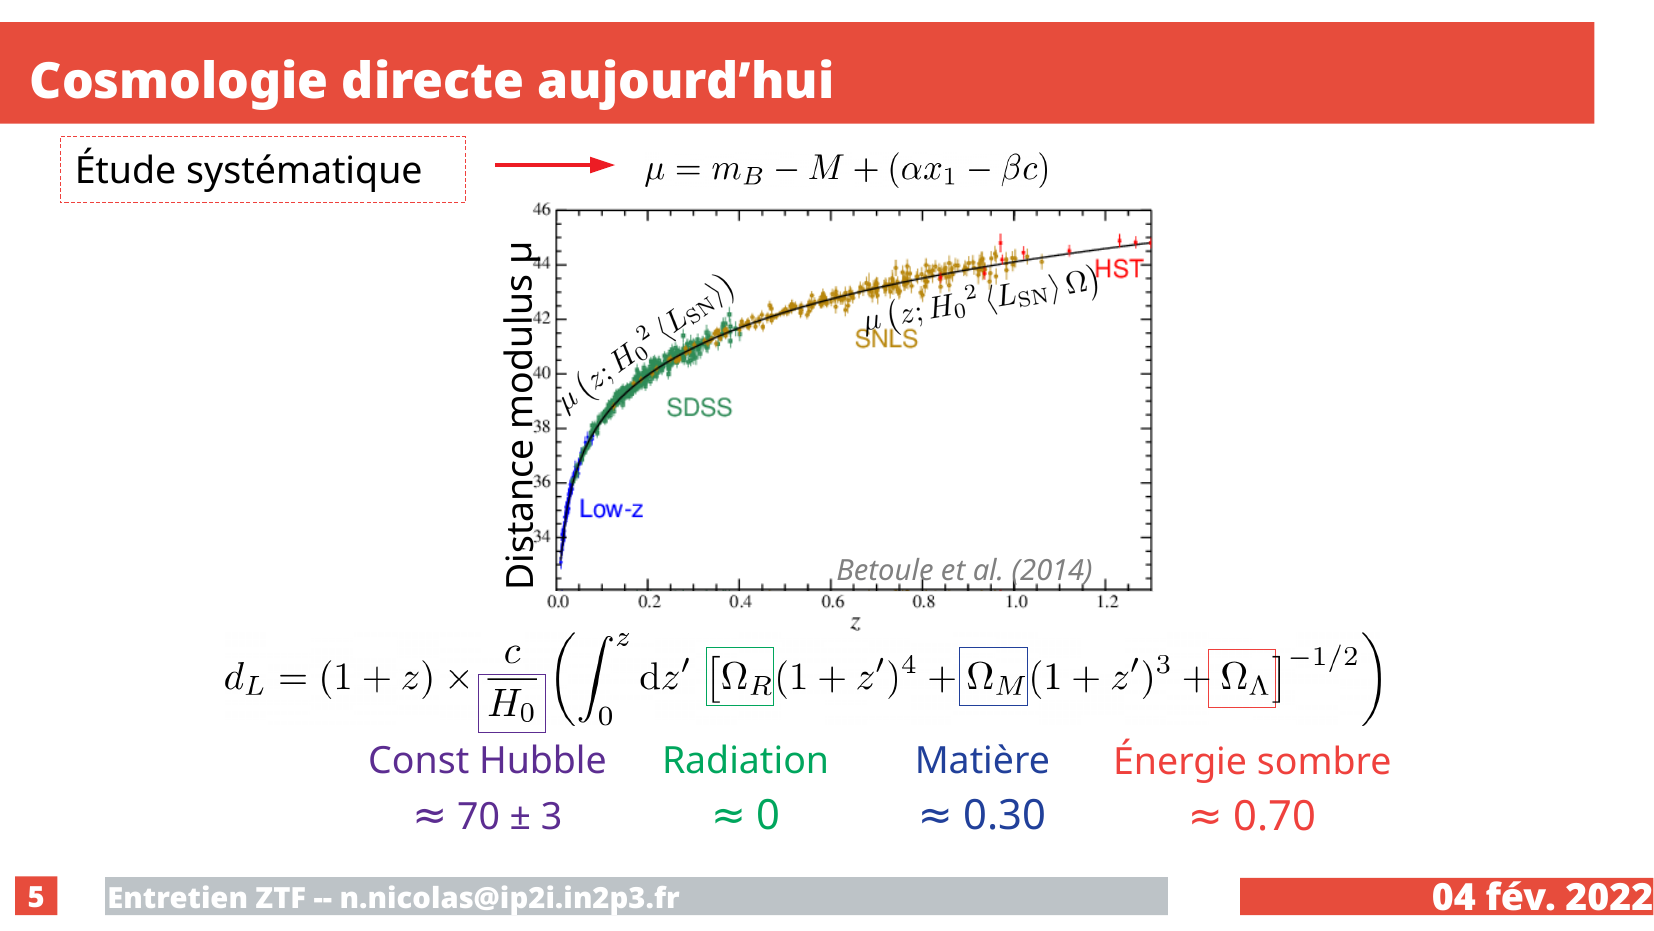

# Cosmologie directe aujourd’hui
Étude systématique
Betoule et al. (2014)
Distance modulus µ
Const Hubble
≈ 70 ± 3
Radiation
≈ 0
Matière
≈ 0.30
Énergie sombre
≈ 0.70
5
Entretien ZTF -- n.nicolas@ip2i.in2p3.fr
04 fév. 2022